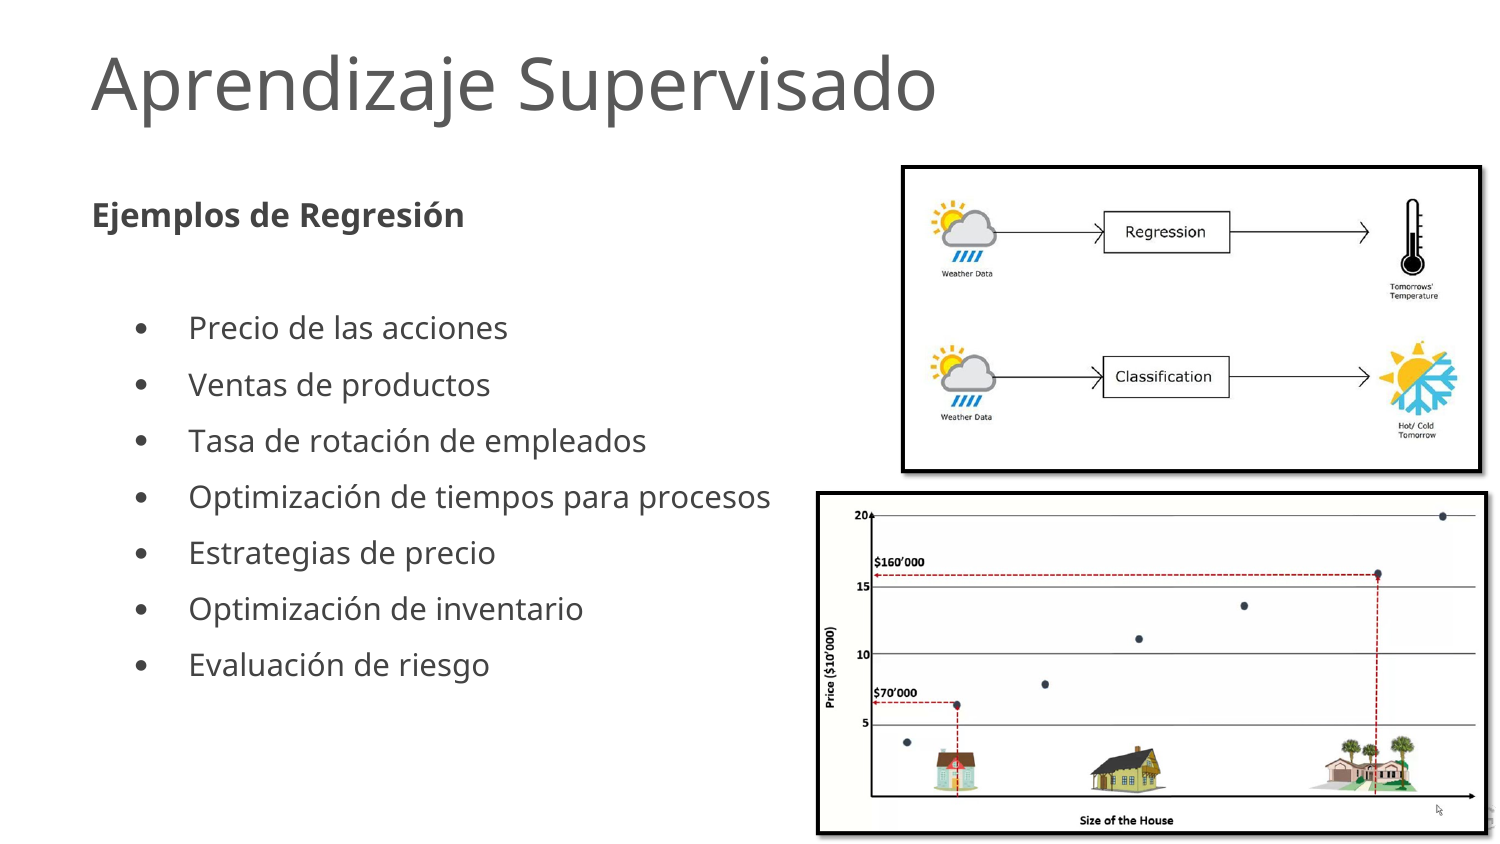

# Aprendizaje Supervisado
Ejemplos de Regresión
Precio de las acciones
Ventas de productos
Tasa de rotación de empleados
Optimización de tiempos para procesos
Estrategias de precio
Optimización de inventario
Evaluación de riesgo